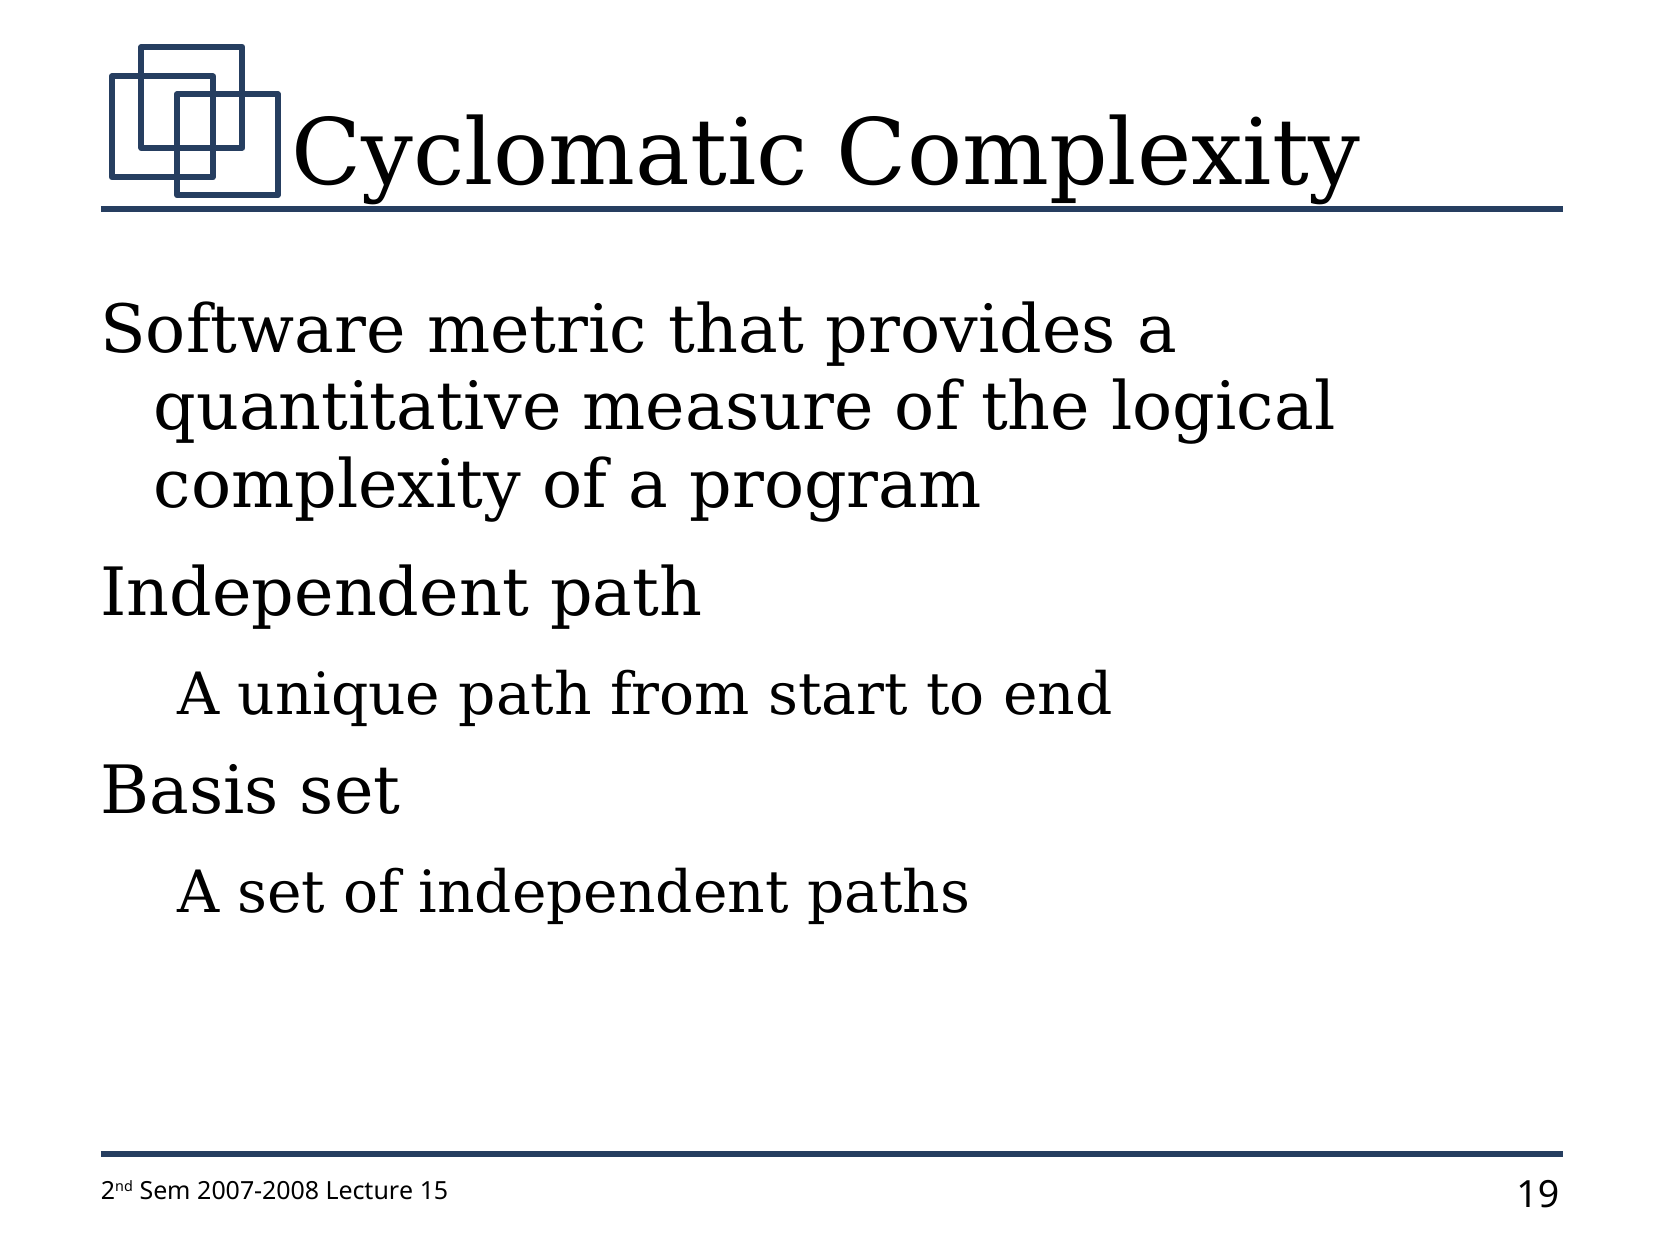

# Cyclomatic Complexity
Software metric that provides a quantitative measure of the logical complexity of a program
Independent path
A unique path from start to end
Basis set
A set of independent paths